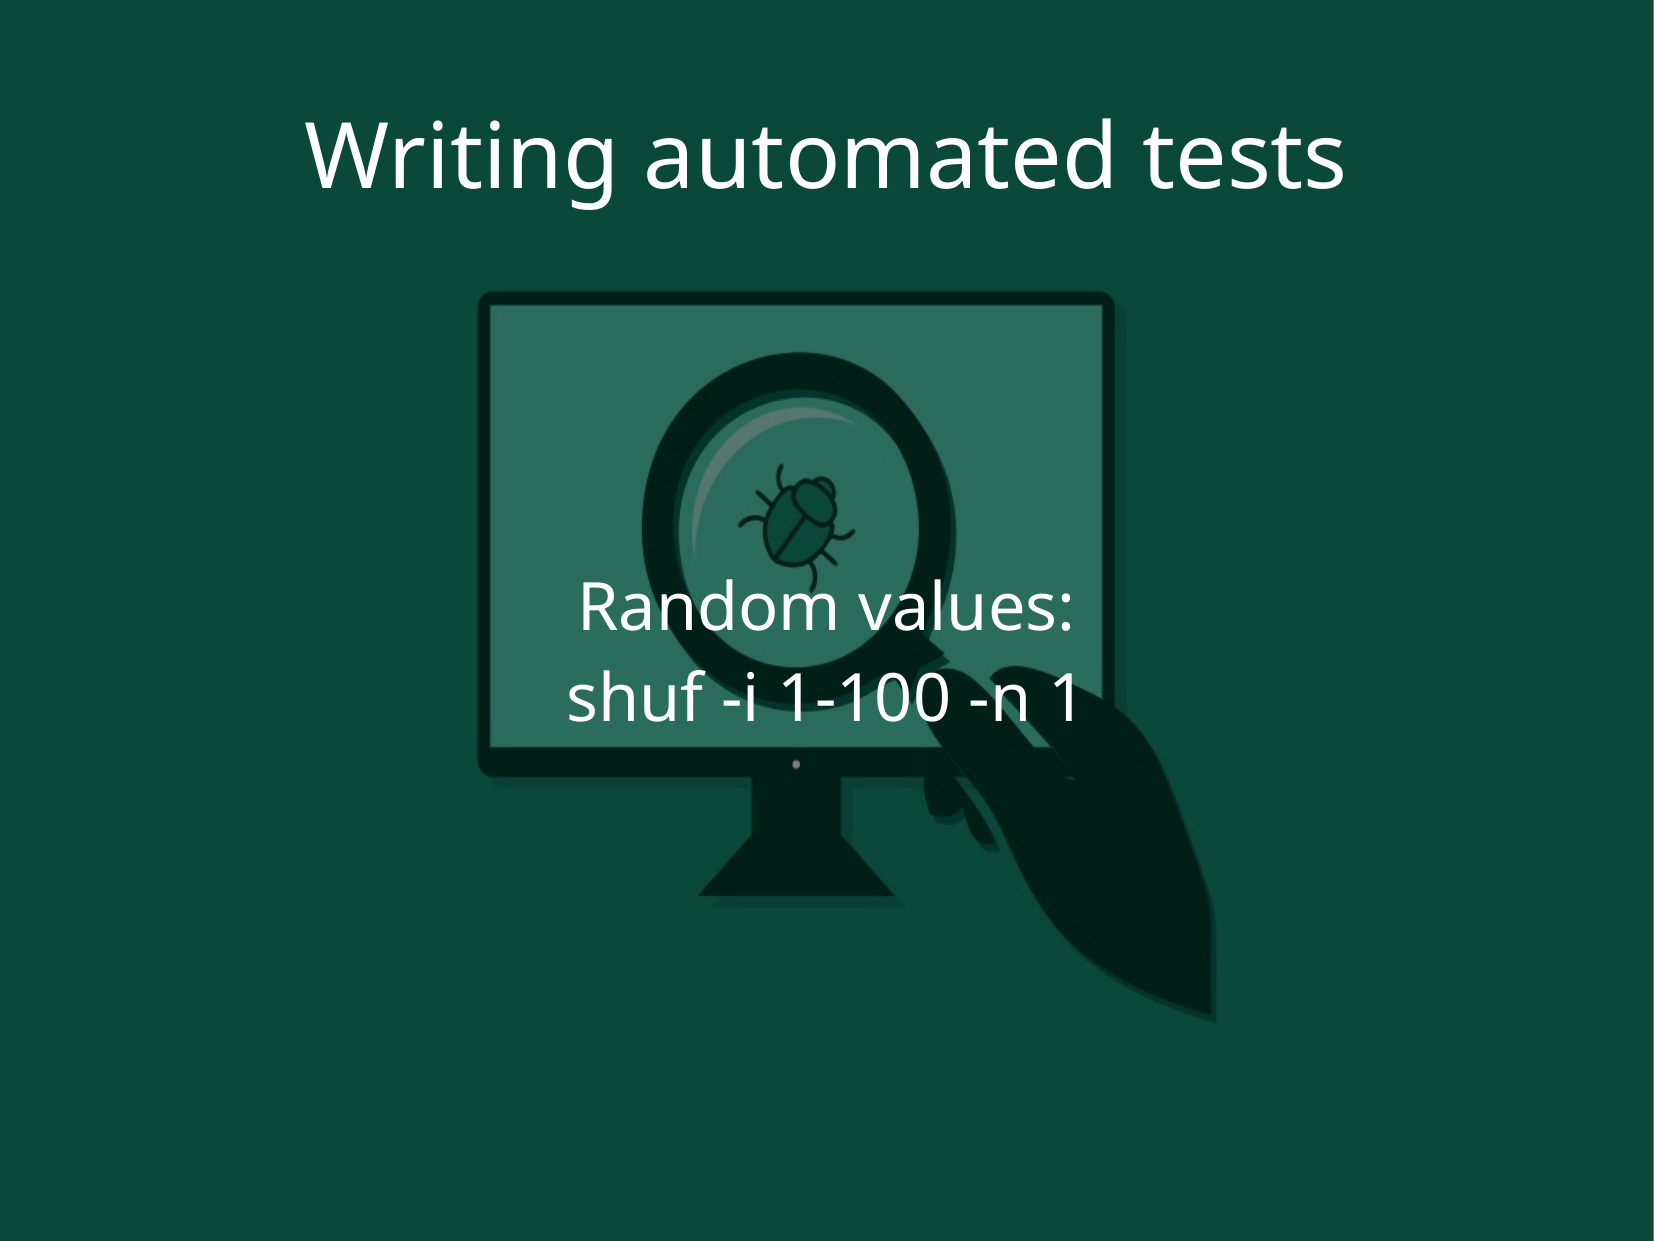

# Writing automated tests
Random values:
shuf -i 1-100 -n 1